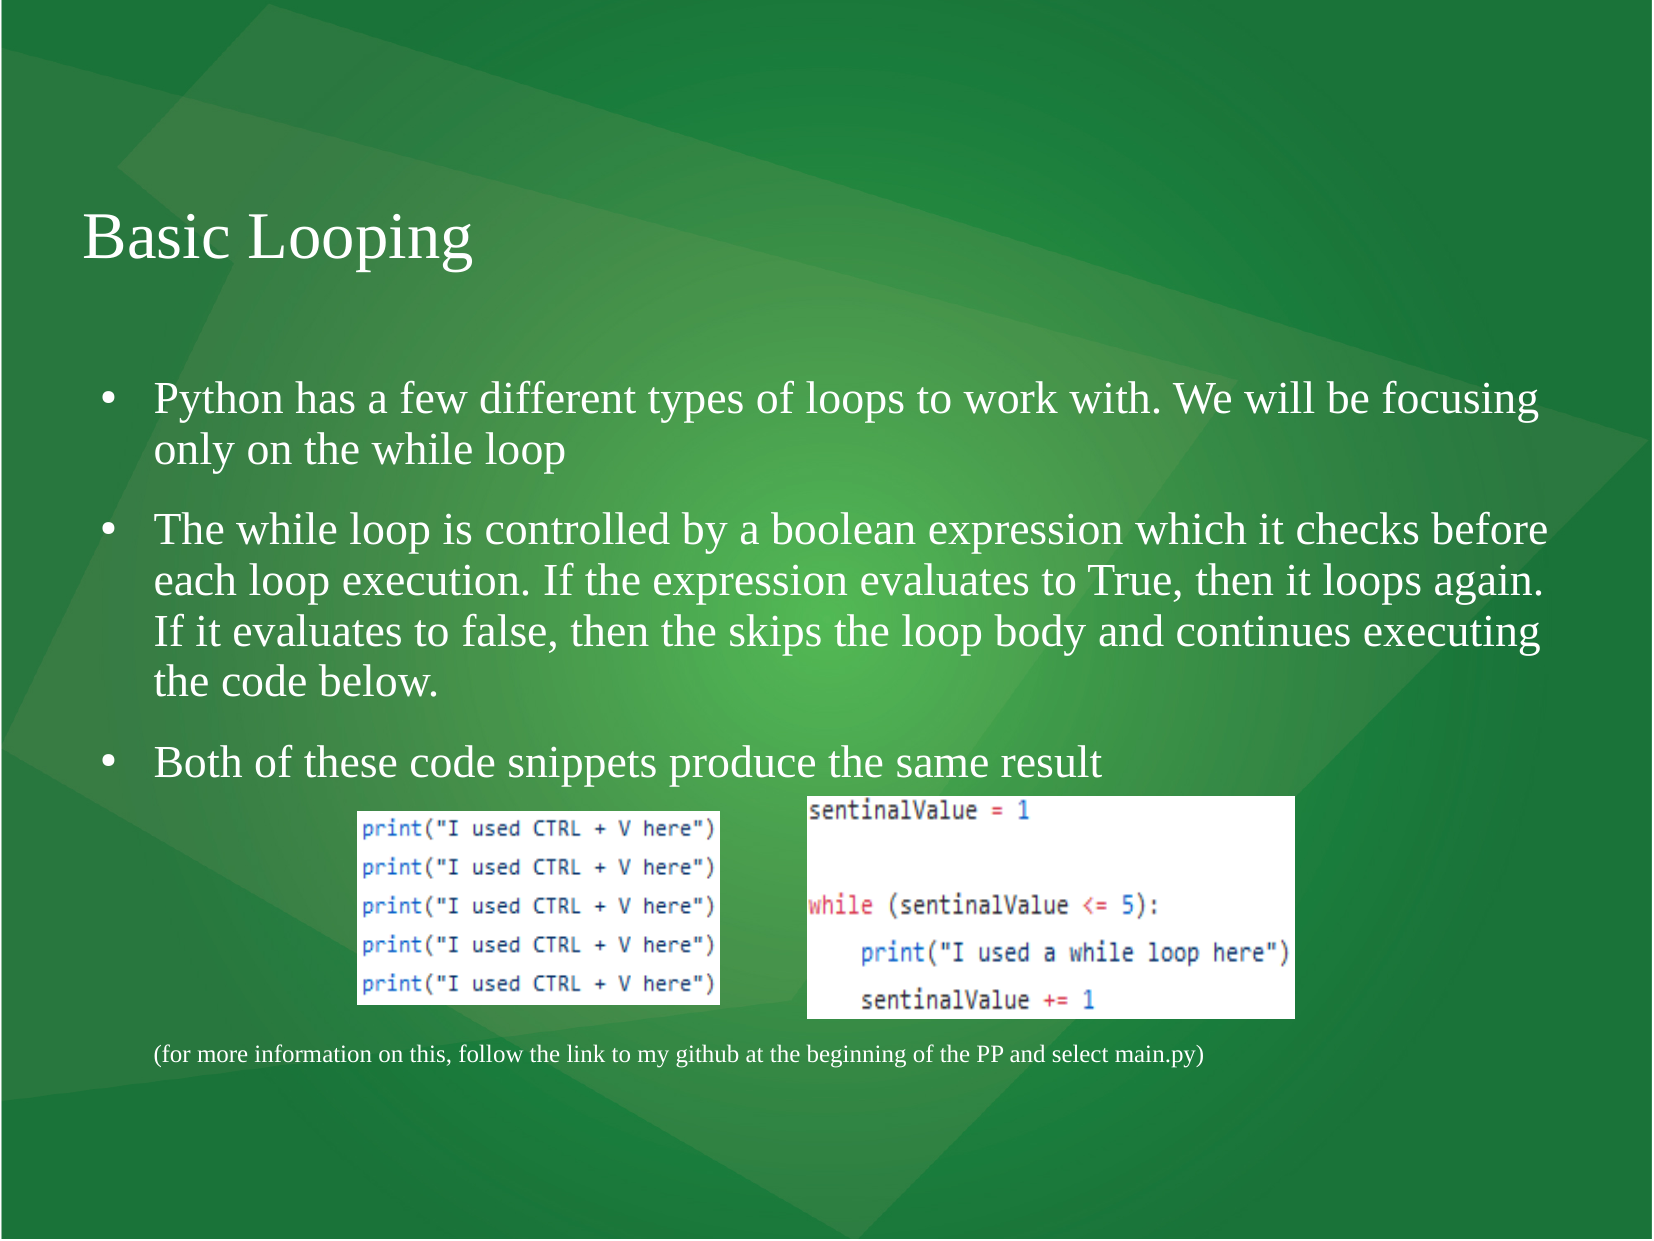

# Basic Looping
Python has a few different types of loops to work with. We will be focusing only on the while loop
The while loop is controlled by a boolean expression which it checks before each loop execution. If the expression evaluates to True, then it loops again. If it evaluates to false, then the skips the loop body and continues executing the code below.
Both of these code snippets produce the same result
(for more information on this, follow the link to my github at the beginning of the PP and select main.py)